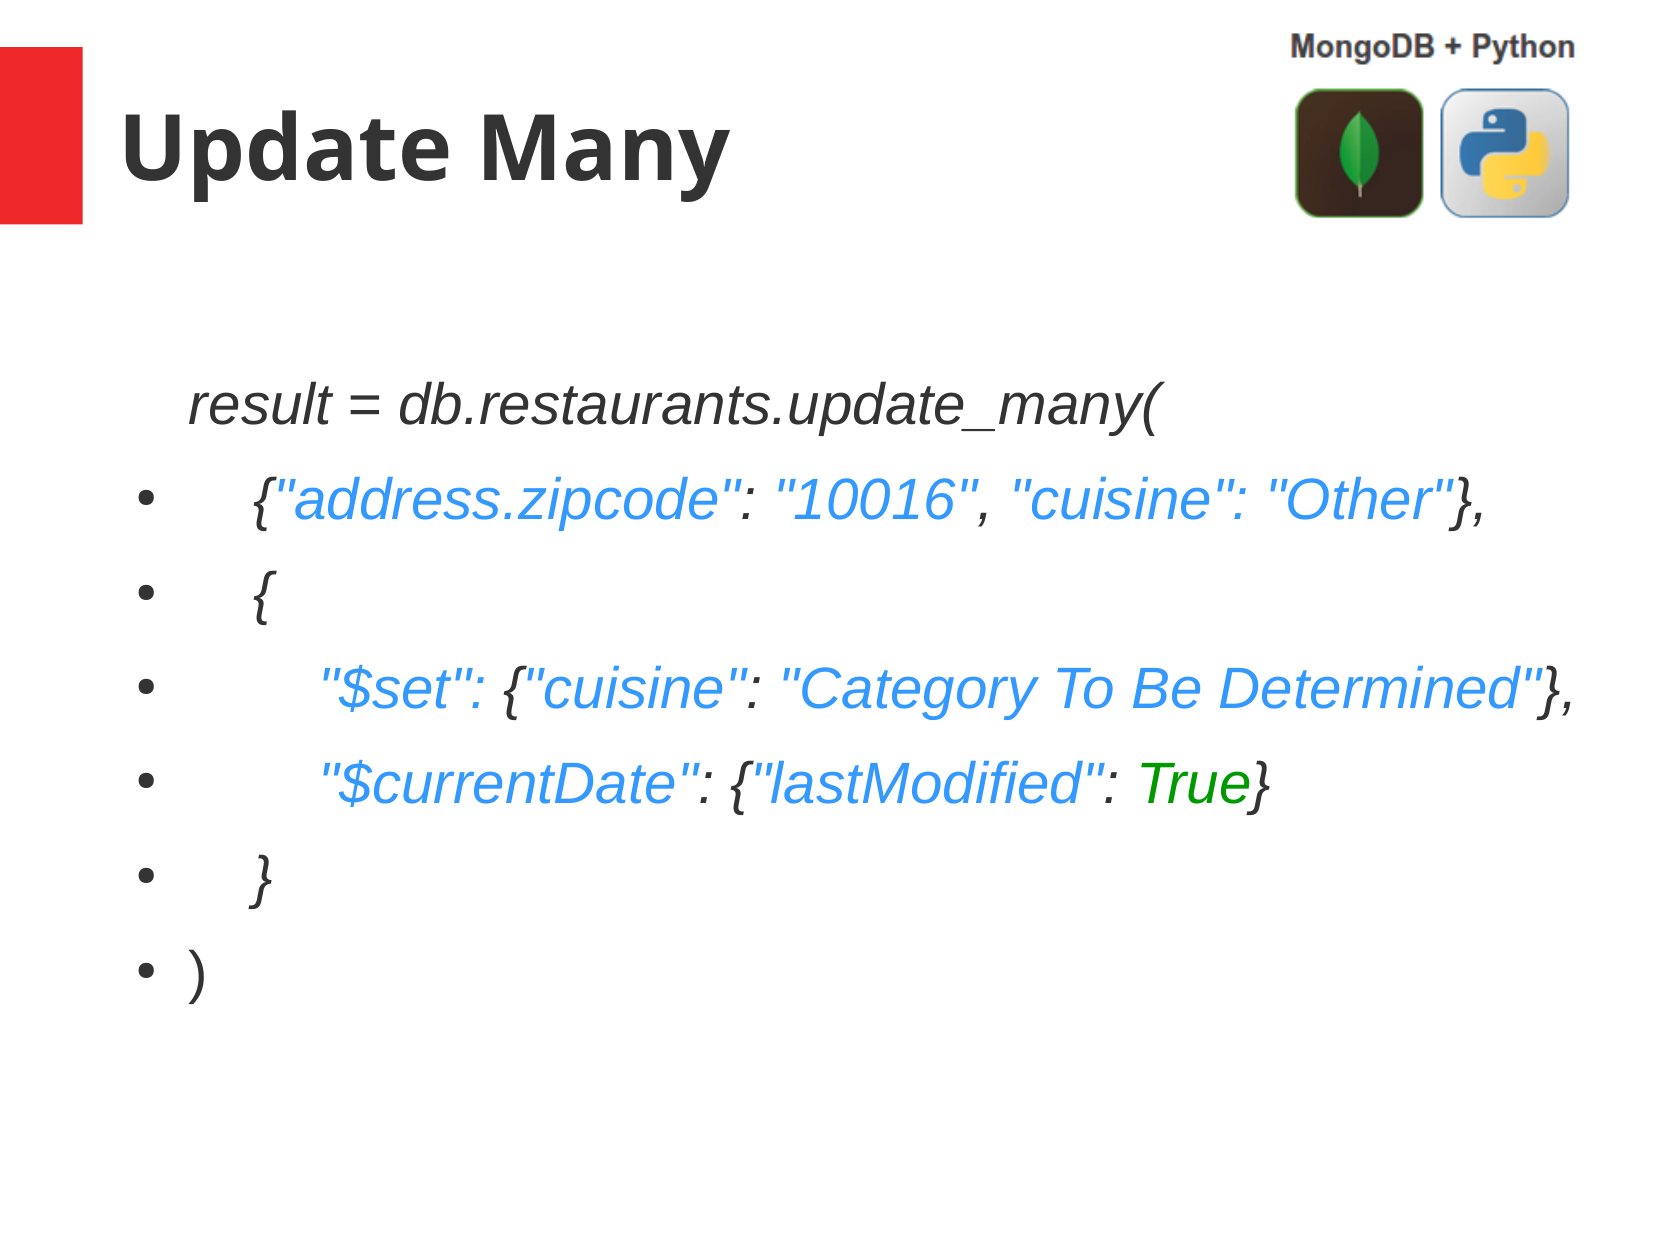

# Update Many
result = db.restaurants.update_many(
 {"address.zipcode": "10016", "cuisine": "Other"},
 {
 "$set": {"cuisine": "Category To Be Determined"},
 "$currentDate": {"lastModified": True}
 }
)